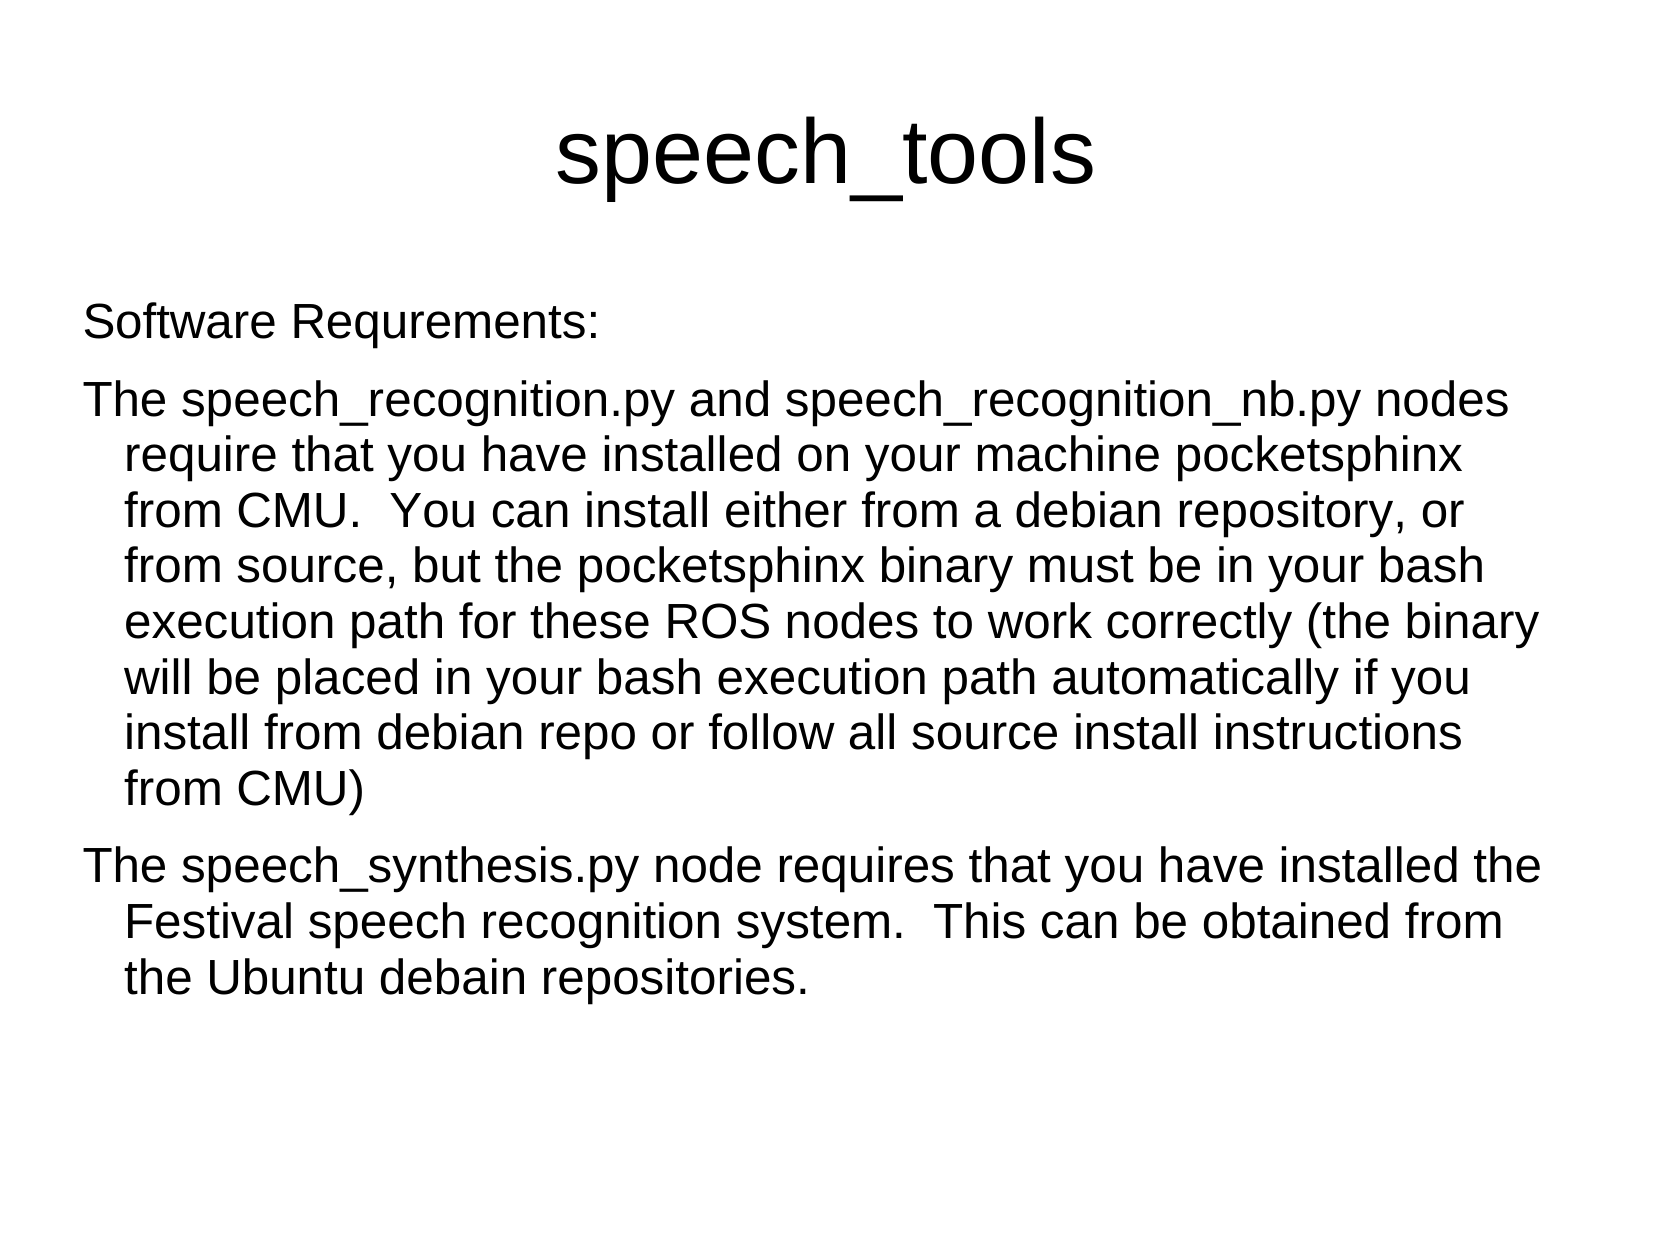

# speech_tools
Software Requrements:
The speech_recognition.py and speech_recognition_nb.py nodes require that you have installed on your machine pocketsphinx from CMU. You can install either from a debian repository, or from source, but the pocketsphinx binary must be in your bash execution path for these ROS nodes to work correctly (the binary will be placed in your bash execution path automatically if you install from debian repo or follow all source install instructions from CMU)
The speech_synthesis.py node requires that you have installed the Festival speech recognition system. This can be obtained from the Ubuntu debain repositories.